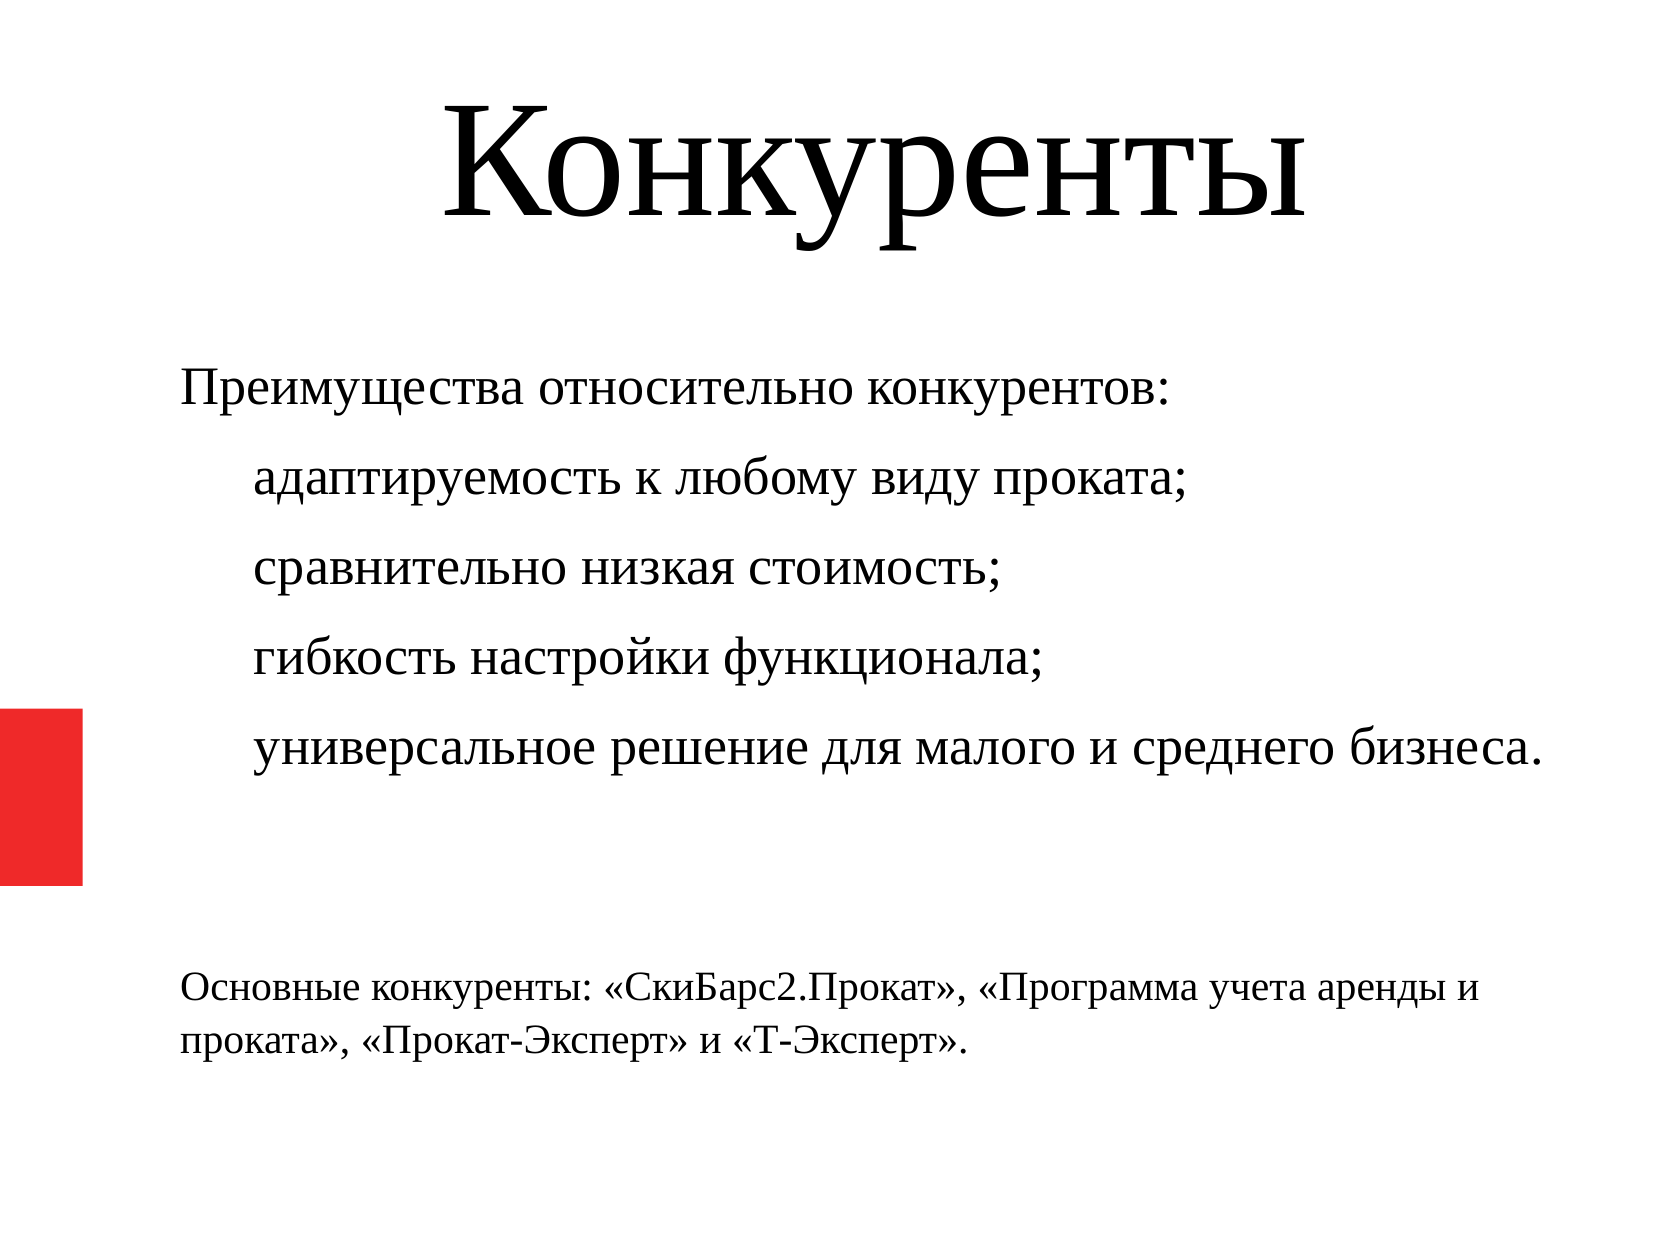

Конкуренты
Преимущества относительно конкурентов:
	адаптируемость к любому виду проката;
	сравнительно низкая стоимость;
	гибкость настройки функционала;
	универсальное решение для малого и среднего бизнеса.
Основные конкуренты: «СкиБарс2.Прокат», «Программа учета аренды и проката», «Прокат-Эксперт» и «Т-Эксперт».